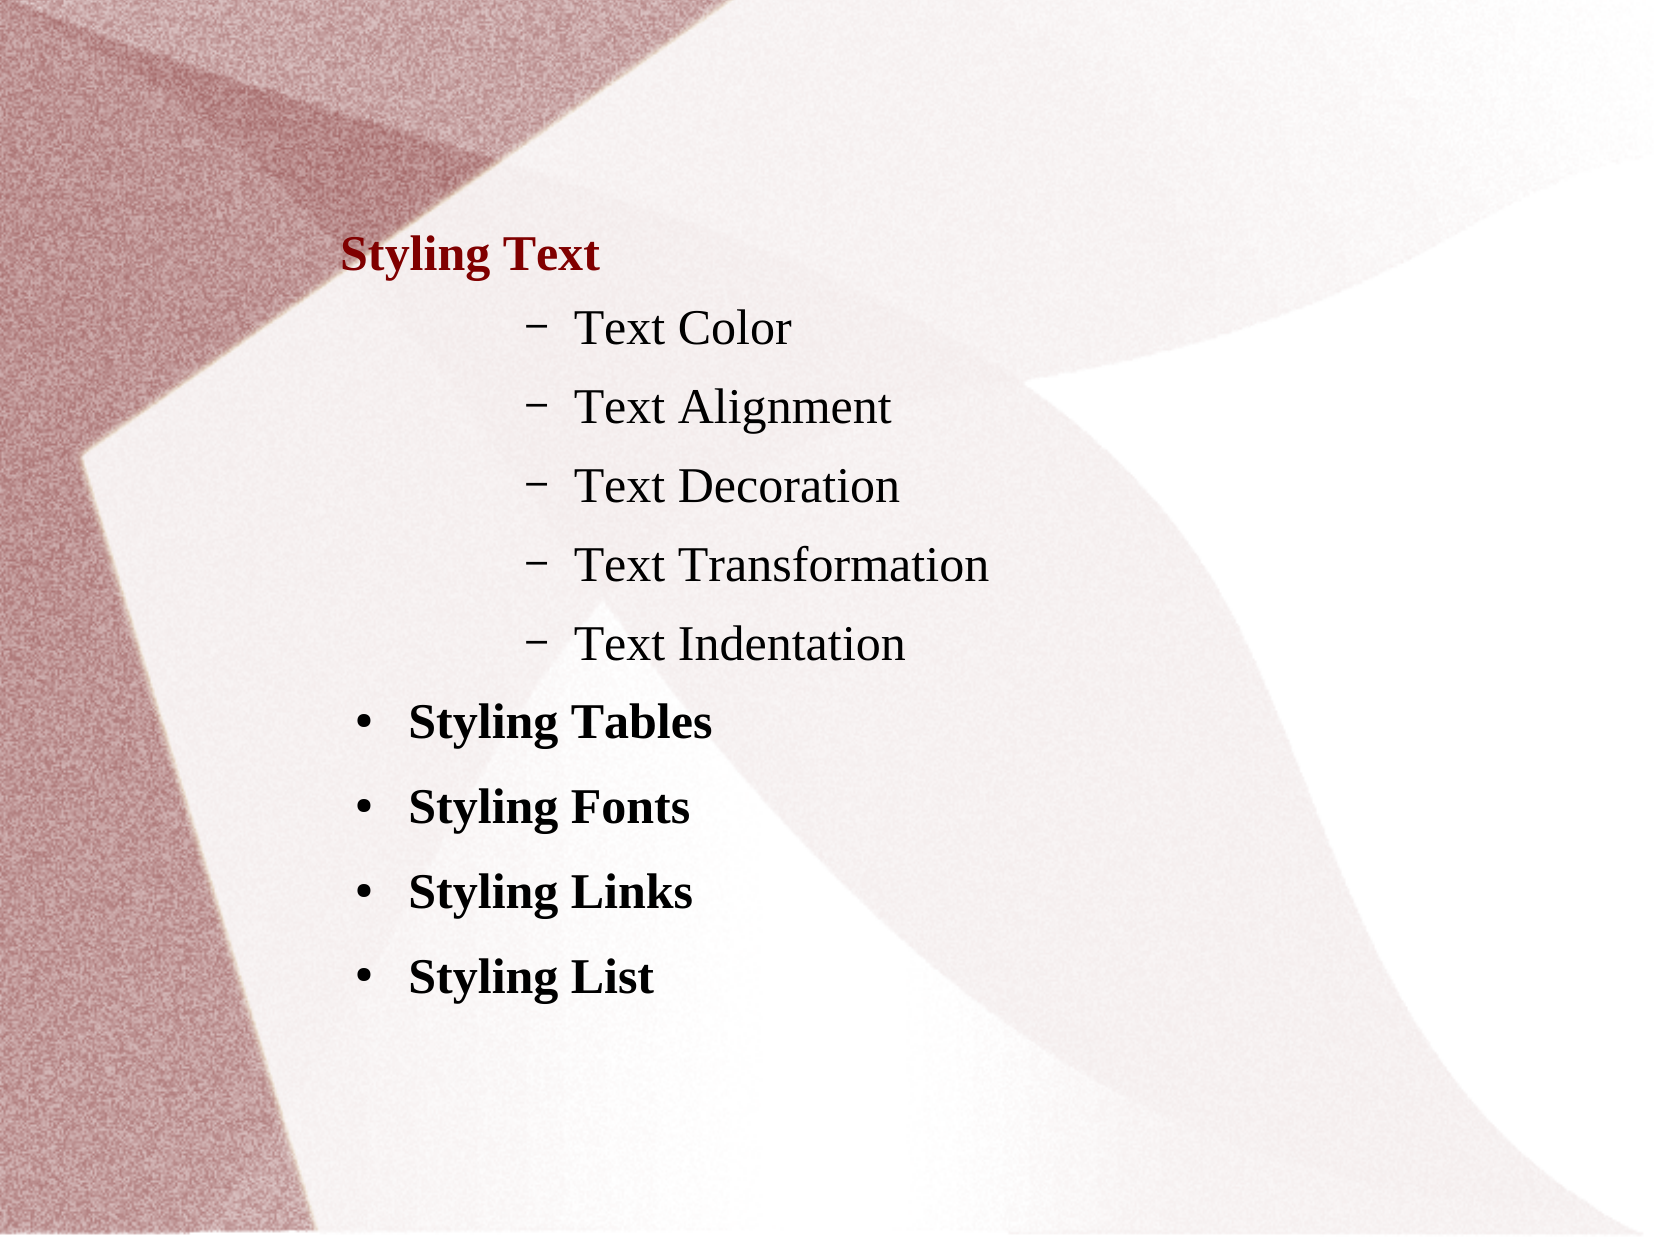

# Styling Text
Text Color
Text Alignment
Text Decoration
Text Transformation
Text Indentation
Styling Tables
Styling Fonts
Styling Links
Styling List